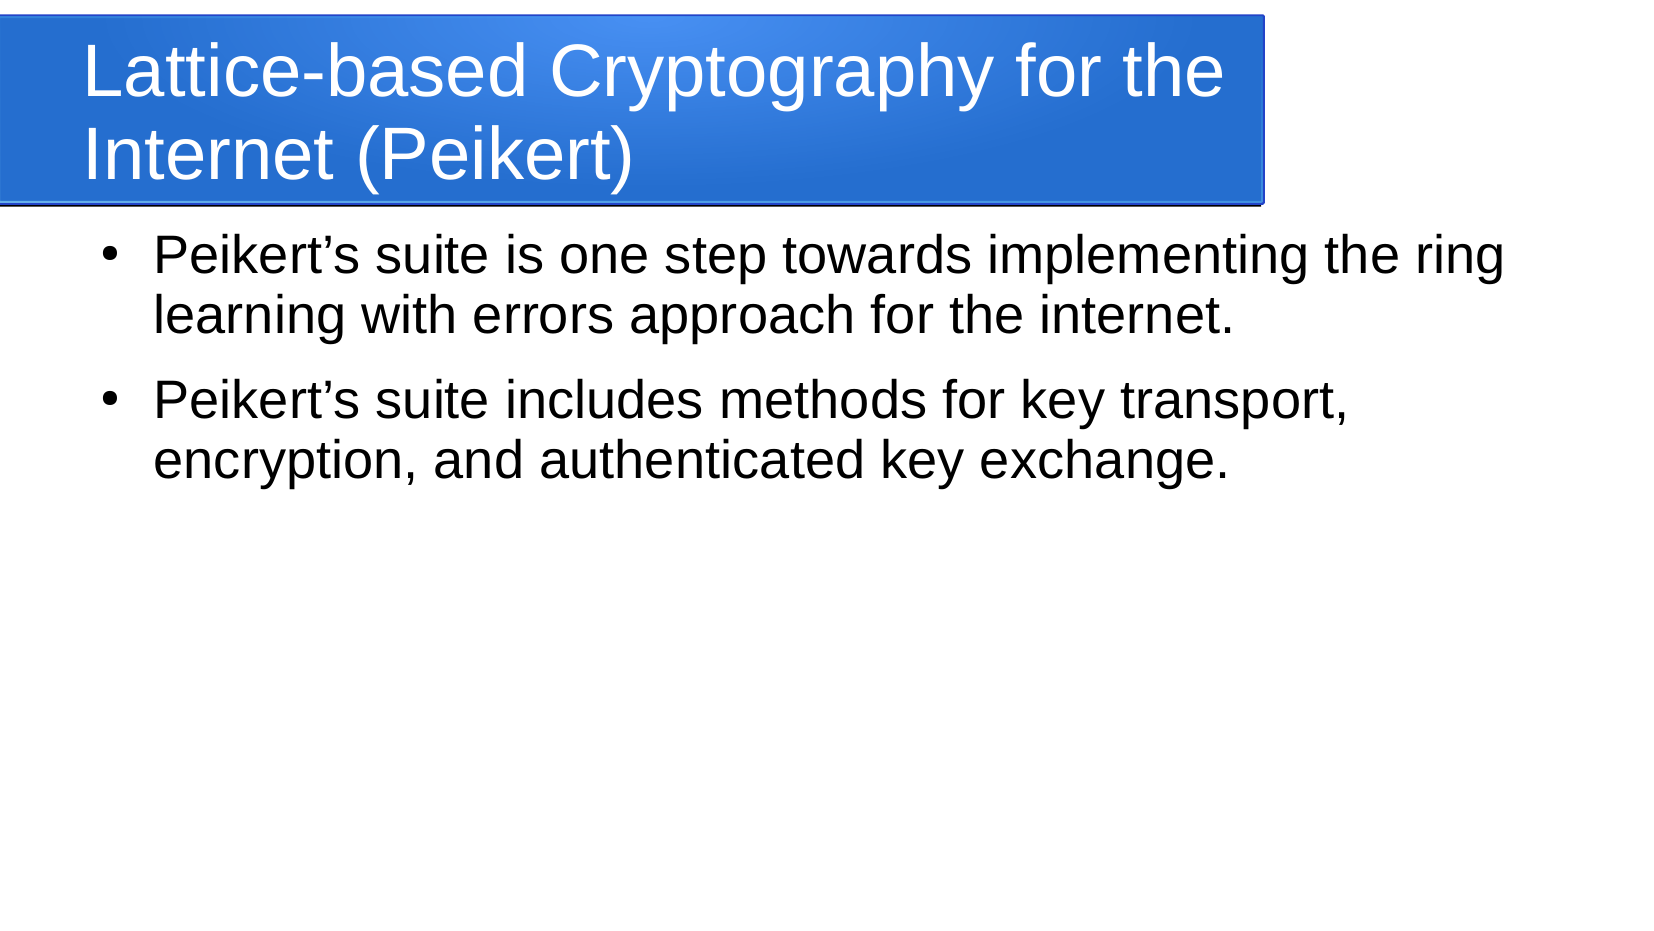

# Lattice-based Cryptography for the Internet (Peikert)
Peikert’s suite is one step towards implementing the ring learning with errors approach for the internet.
Peikert’s suite includes methods for key transport, encryption, and authenticated key exchange.